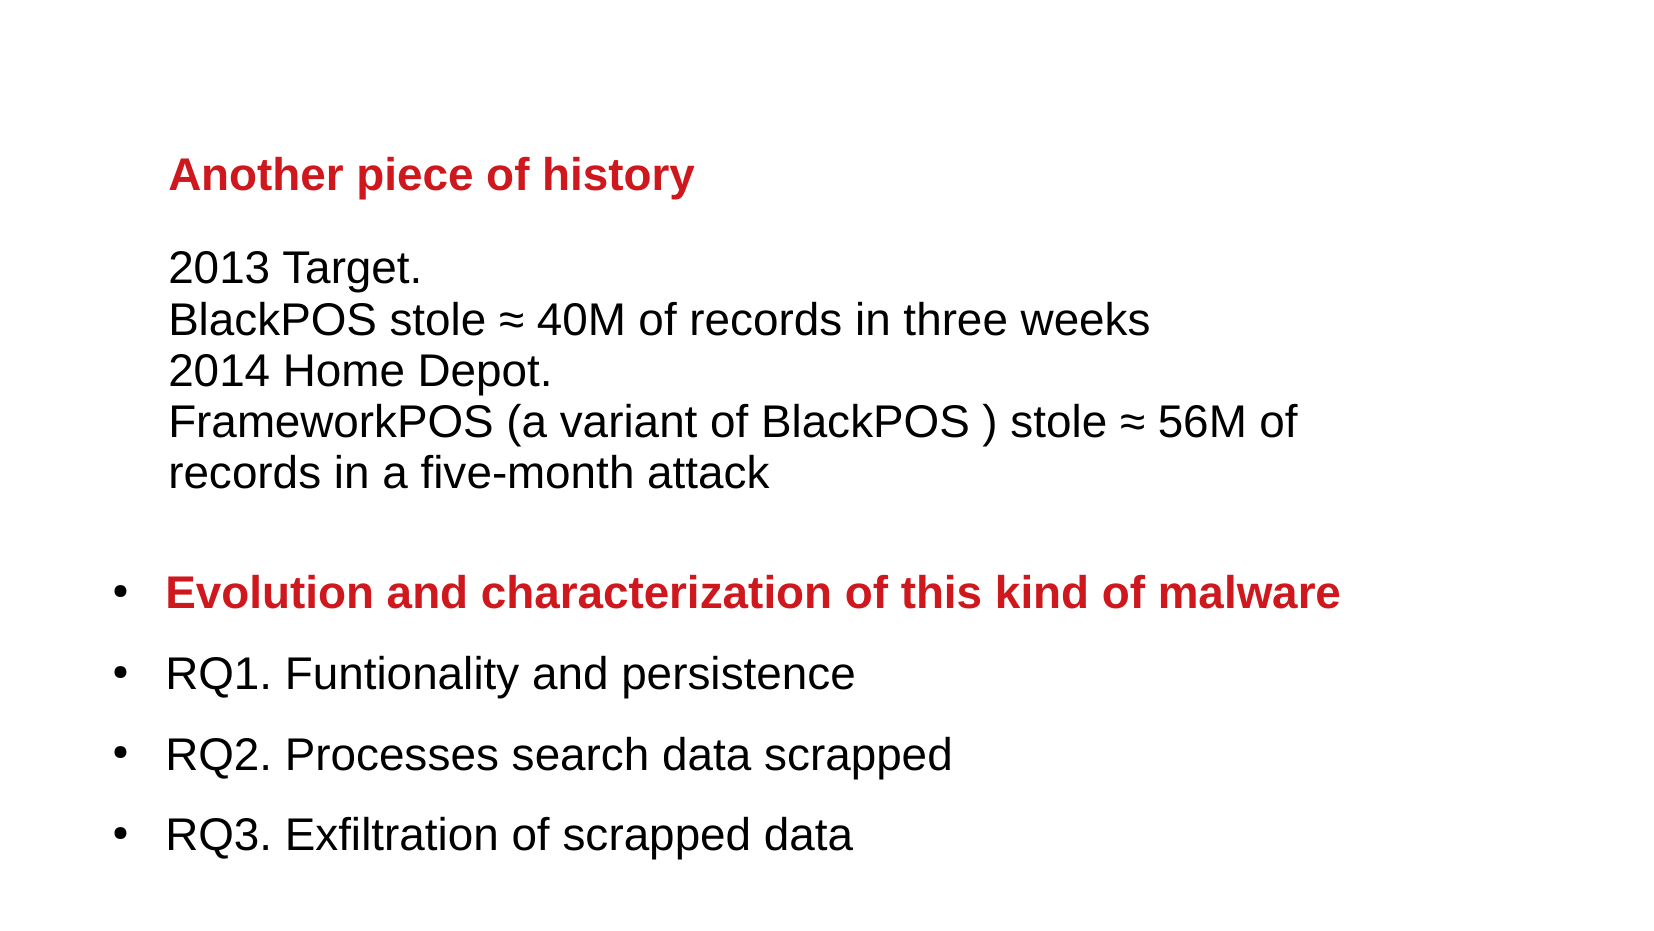

Another piece of history
2013 Target.
BlackPOS stole ≈ 40M of records in three weeks
2014 Home Depot.
FrameworkPOS (a variant of BlackPOS ) stole ≈ 56M of
records in a five-month attack
# Evolution and characterization of this kind of malware
RQ1. Funtionality and persistence
RQ2. Processes search data scrapped
RQ3. Exfiltration of scrapped data